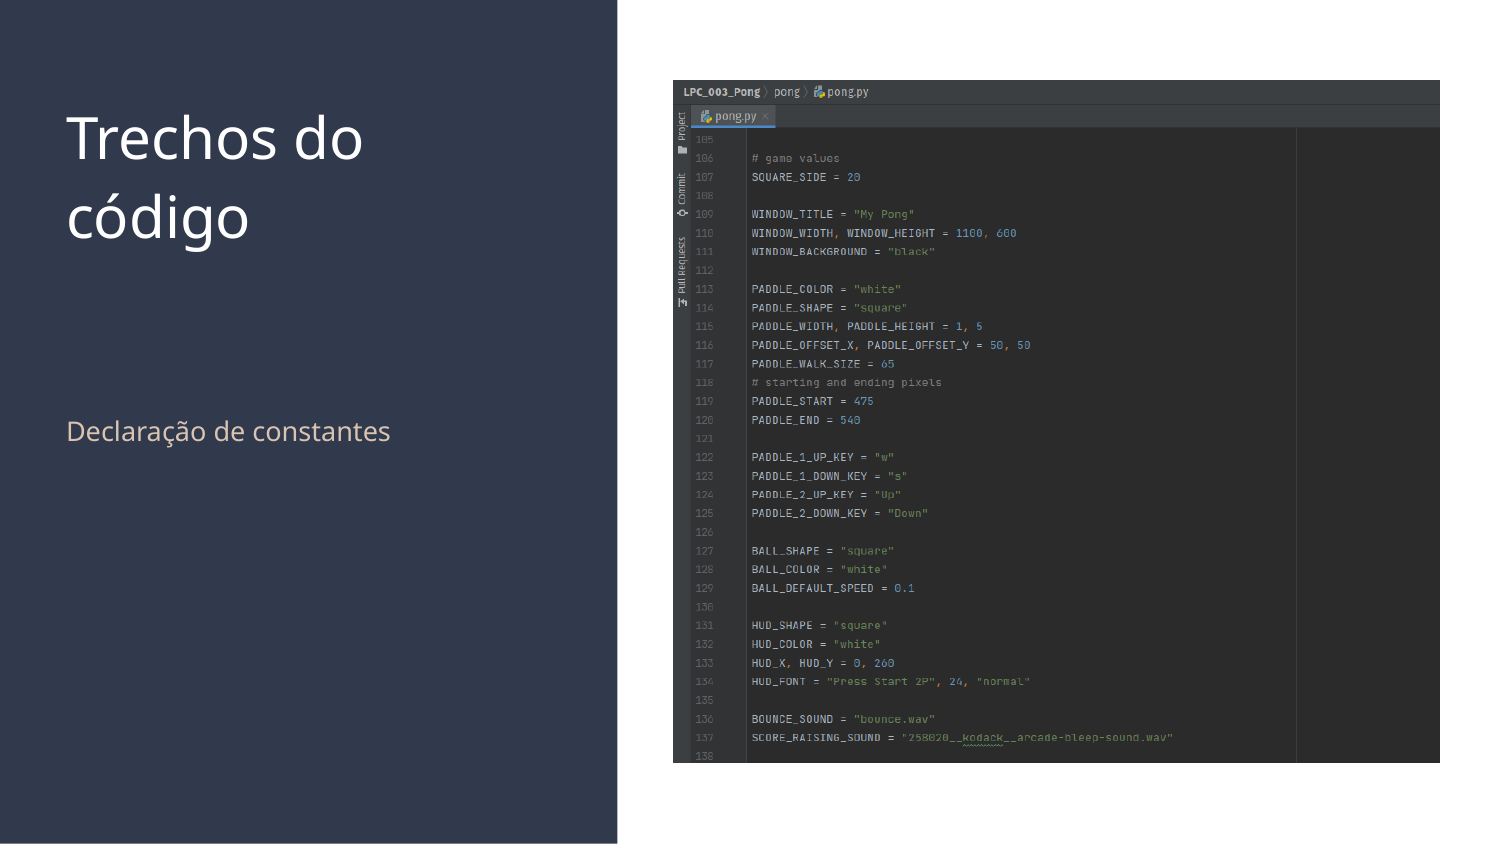

# Trechos do código
Declaração de constantes